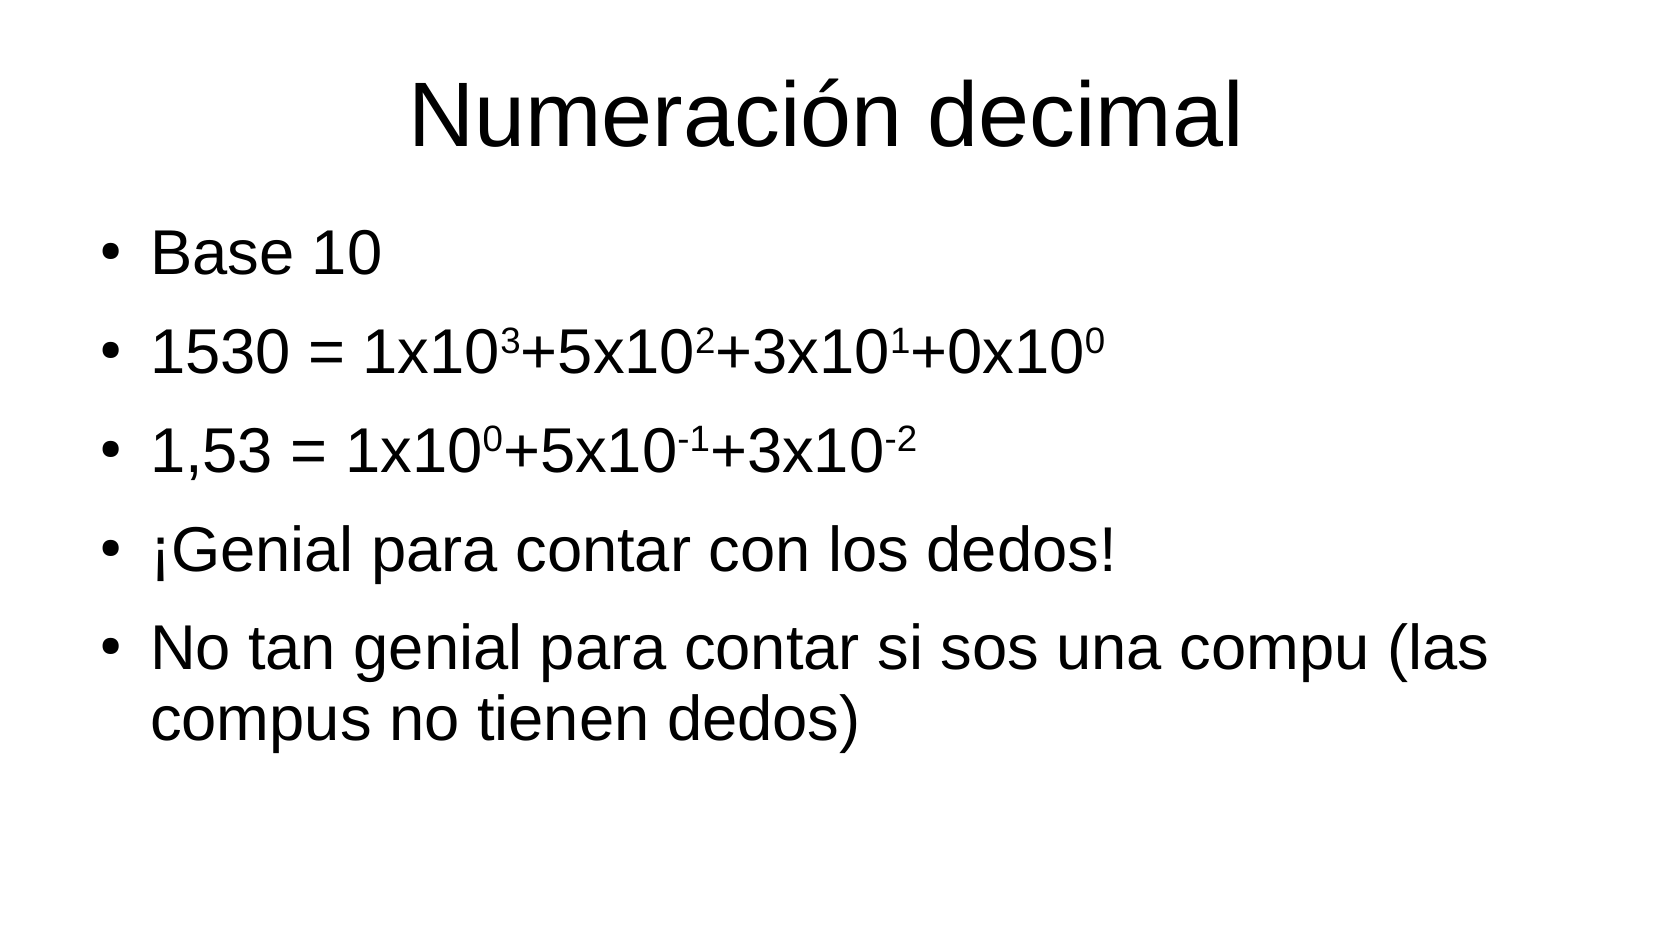

# Numeración decimal
Base 10
1530 = 1x103+5x102+3x101+0x100
1,53 = 1x100+5x10-1+3x10-2
¡Genial para contar con los dedos!
No tan genial para contar si sos una compu (las compus no tienen dedos)